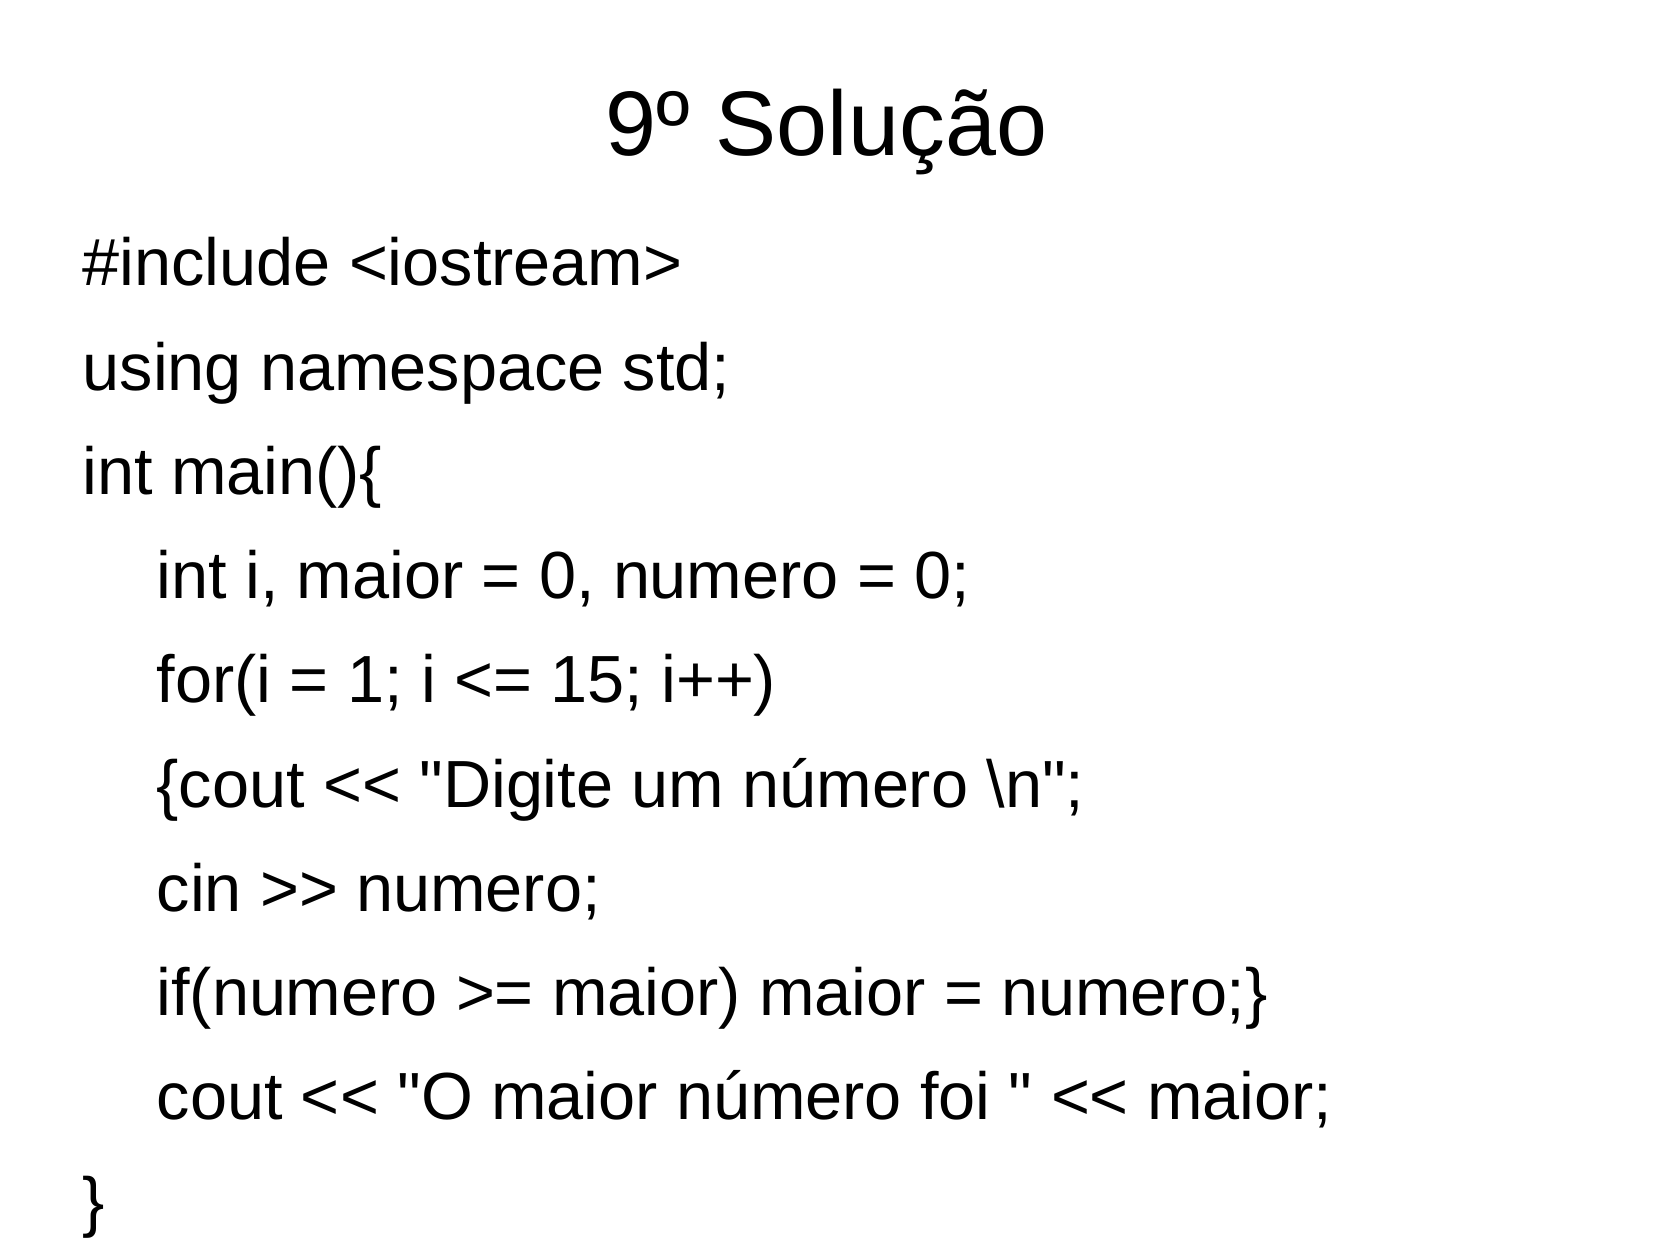

# 9º Solução
#include <iostream>
using namespace std;
int main(){
 int i, maior = 0, numero = 0;
 for(i = 1; i <= 15; i++)
 {cout << "Digite um número \n";
 cin >> numero;
 if(numero >= maior) maior = numero;}
 cout << "O maior número foi " << maior;
}